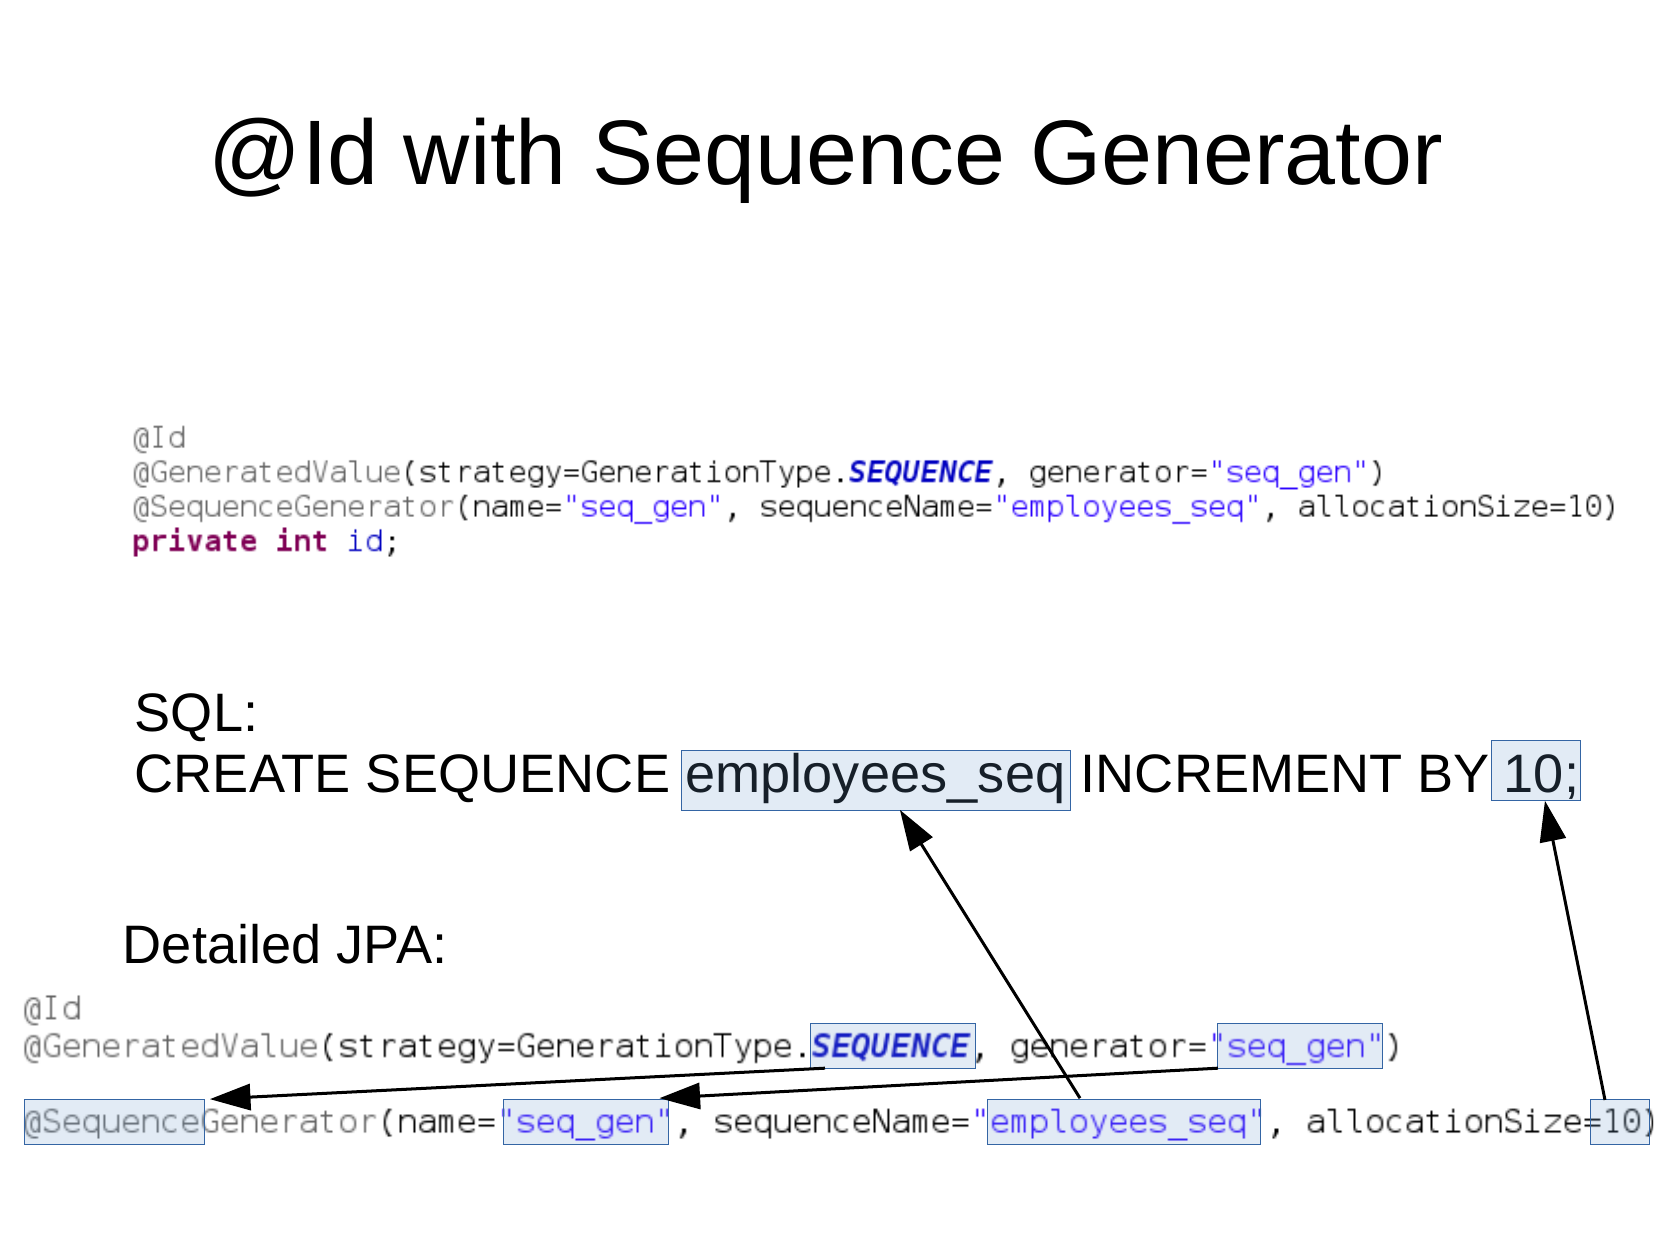

# @Id with Sequence Generator
SQL:
CREATE SEQUENCE employees_seq INCREMENT BY 10;
Detailed JPA: